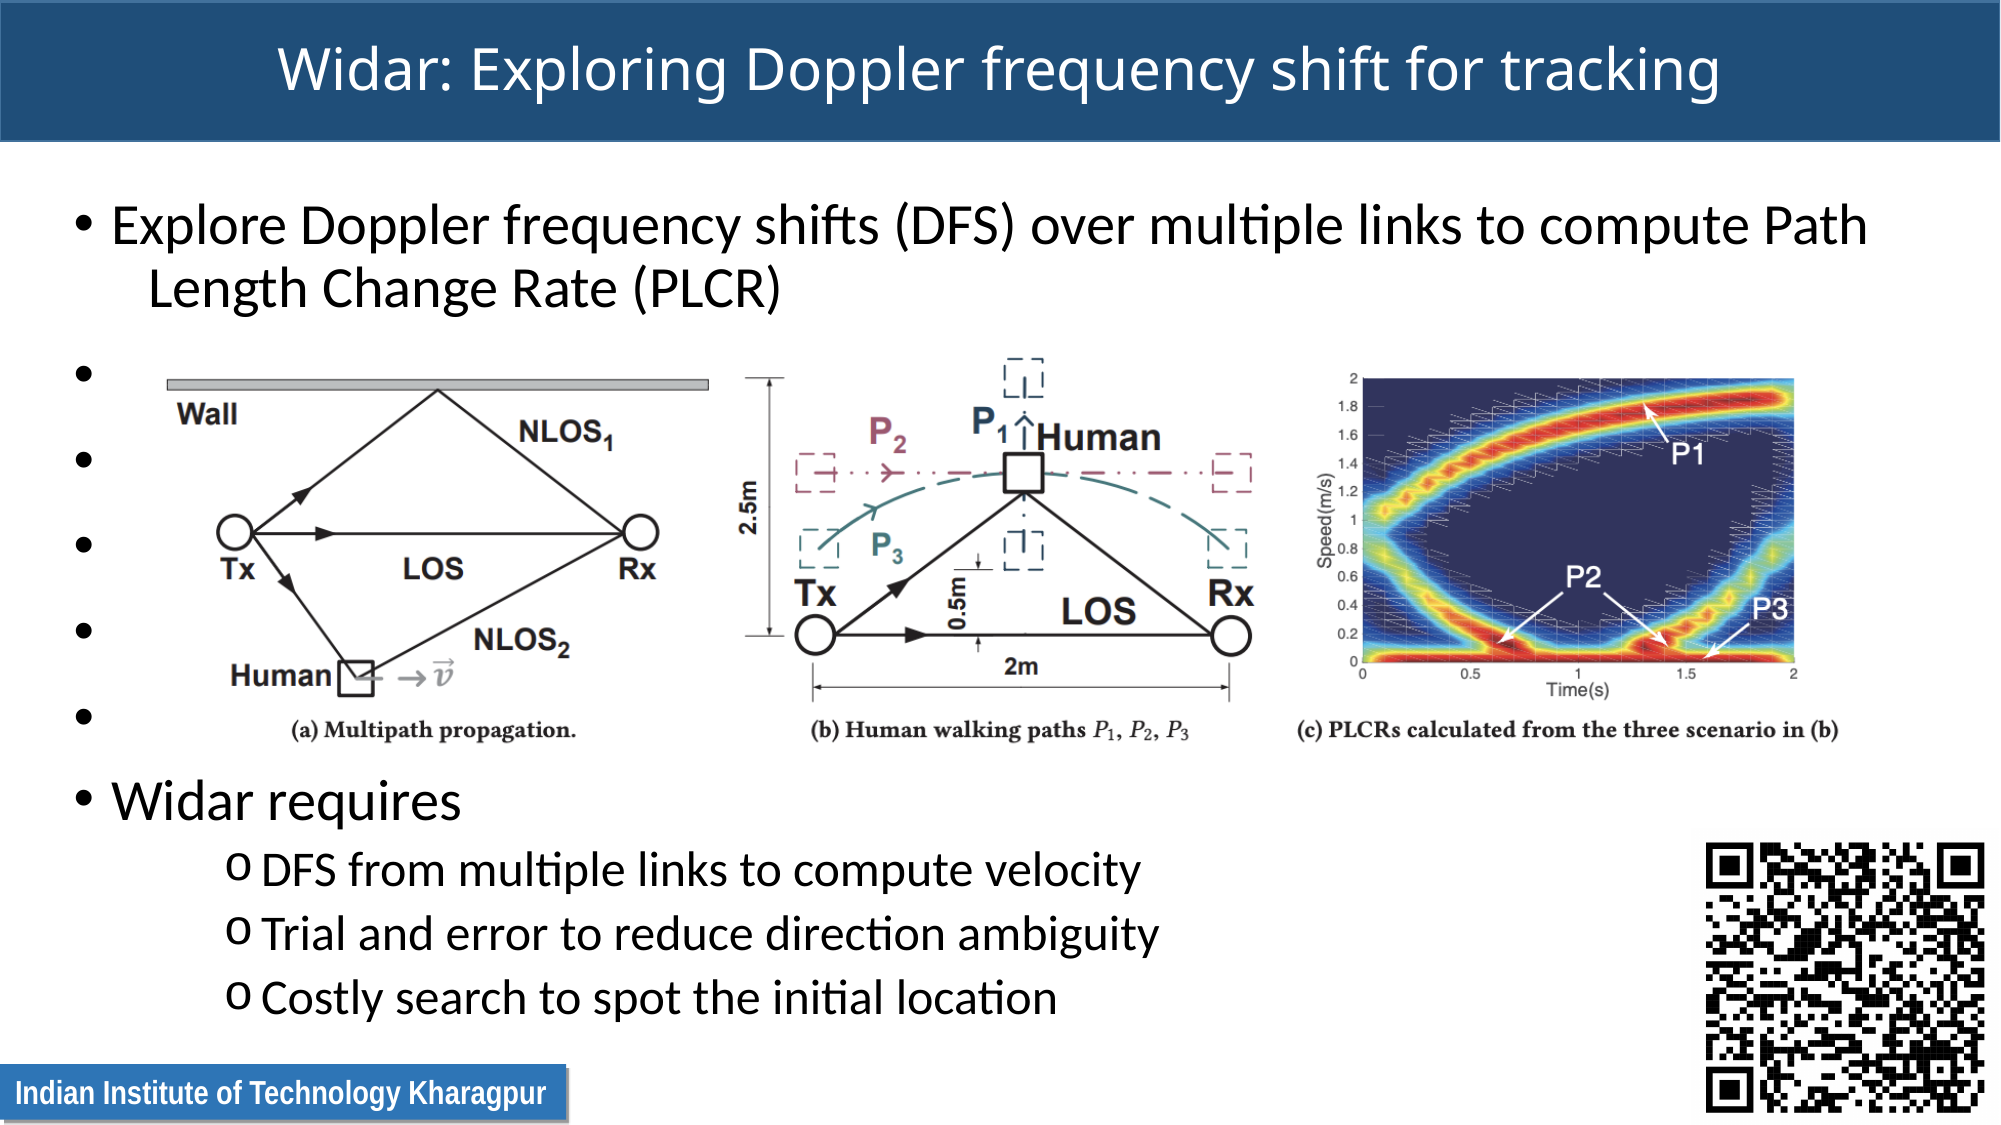

Widar: Exploring Doppler frequency shift for tracking
# Explore Doppler frequency shifts (DFS) over multiple links to compute Path Length Change Rate (PLCR)
Widar requires
DFS from multiple links to compute velocity
Trial and error to reduce direction ambiguity
Costly search to spot the initial location